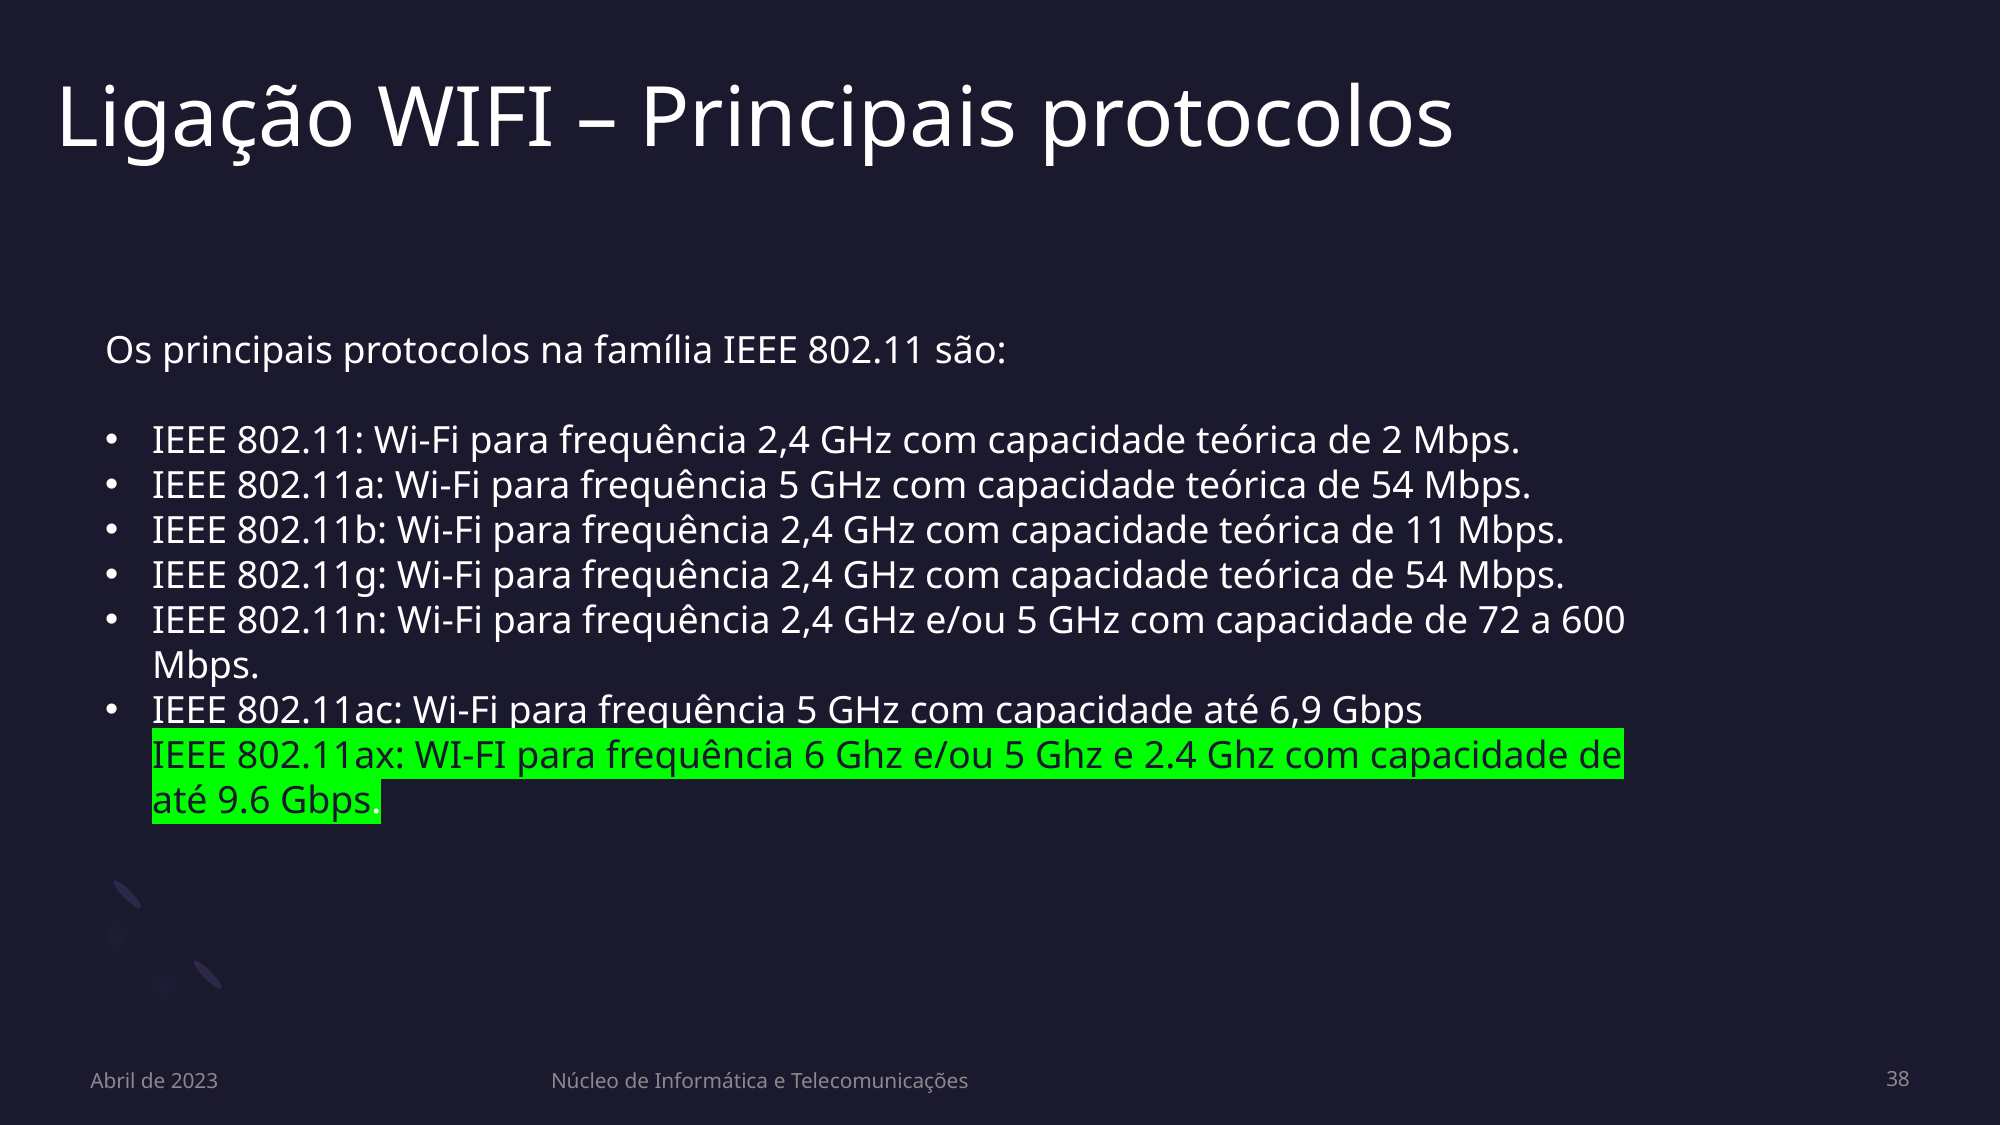

Ligação WIFI – Principais protocolos
Os principais protocolos na família IEEE 802.11 são:
IEEE 802.11: Wi-Fi para frequência 2,4 GHz com capacidade teórica de 2 Mbps.
IEEE 802.11a: Wi-Fi para frequência 5 GHz com capacidade teórica de 54 Mbps.
IEEE 802.11b: Wi-Fi para frequência 2,4 GHz com capacidade teórica de 11 Mbps.
IEEE 802.11g: Wi-Fi para frequência 2,4 GHz com capacidade teórica de 54 Mbps.
IEEE 802.11n: Wi-Fi para frequência 2,4 GHz e/ou 5 GHz com capacidade de 72 a 600 Mbps.
IEEE 802.11ac: Wi-Fi para frequência 5 GHz com capacidade até 6,9 Gbps
IEEE 802.11ax: WI-FI para frequência 6 Ghz e/ou 5 Ghz e 2.4 Ghz com capacidade de até 9.6 Gbps.
Abril de 2023
Núcleo de Informática e Telecomunicações